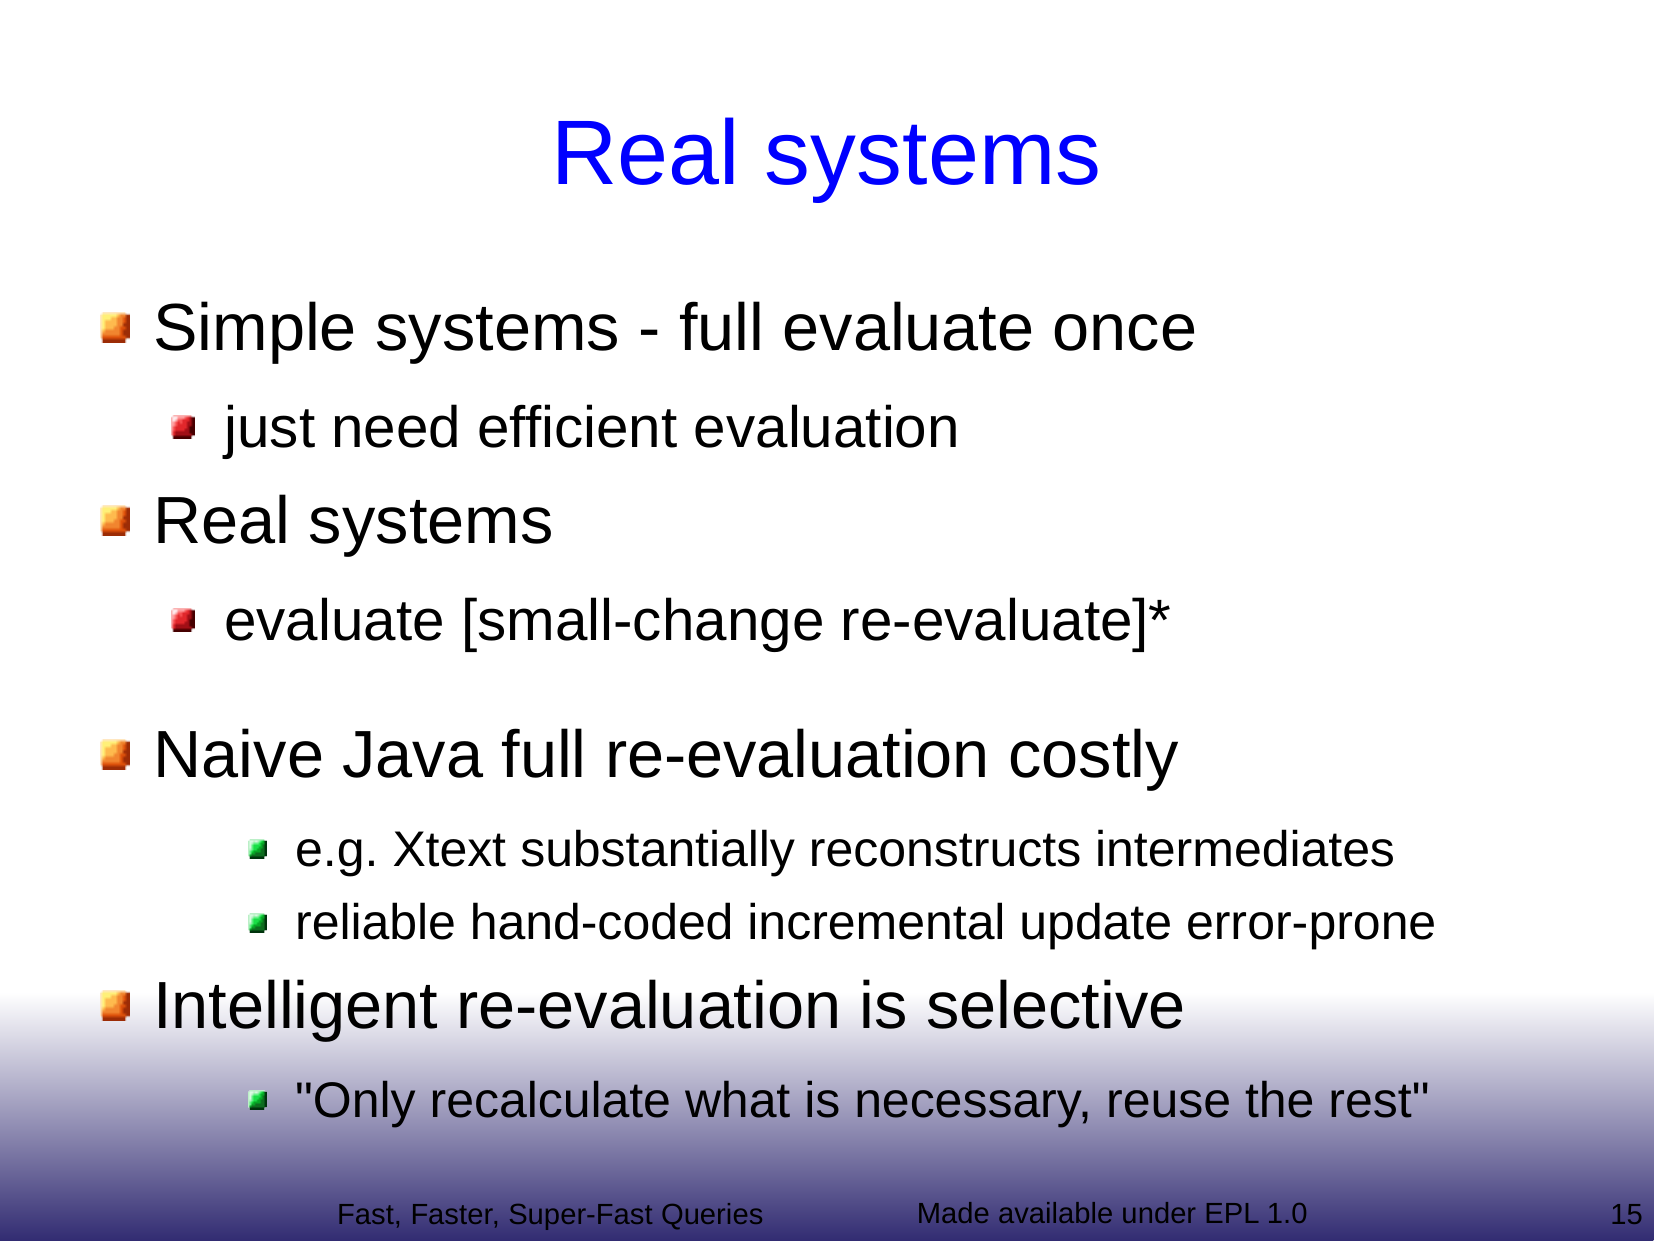

# Real systems
Simple systems - full evaluate once
just need efficient evaluation
Real systems
evaluate [small-change re-evaluate]*
Naive Java full re-evaluation costly
e.g. Xtext substantially reconstructs intermediates
reliable hand-coded incremental update error-prone
Intelligent re-evaluation is selective
"Only recalculate what is necessary, reuse the rest"
Fast, Faster, Super-Fast Queries
15